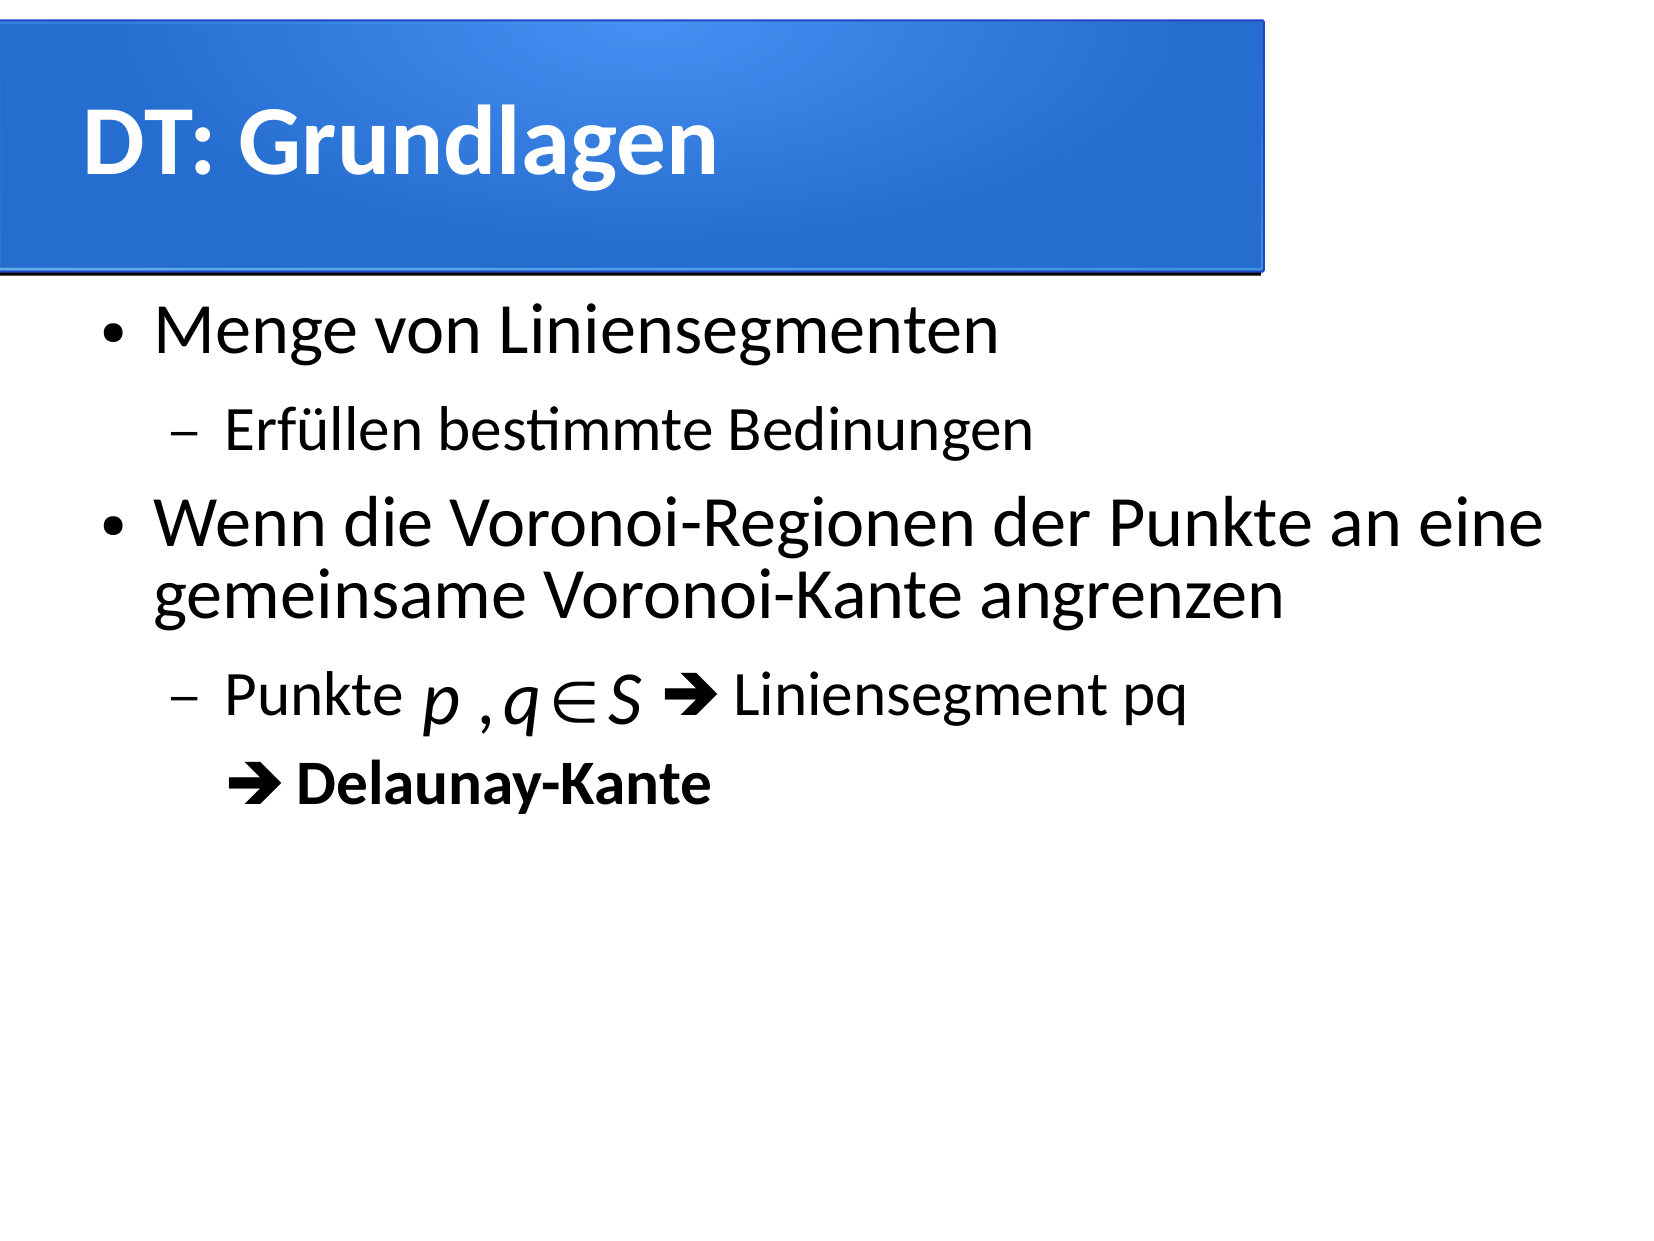

# DT: Grundlagen
Menge von Liniensegmenten
Erfüllen bestimmte Bedinungen
Wenn die Voronoi-Regionen der Punkte an eine gemeinsame Voronoi-Kante angrenzen
Punkte  Liniensegment pq
 Delaunay-Kante